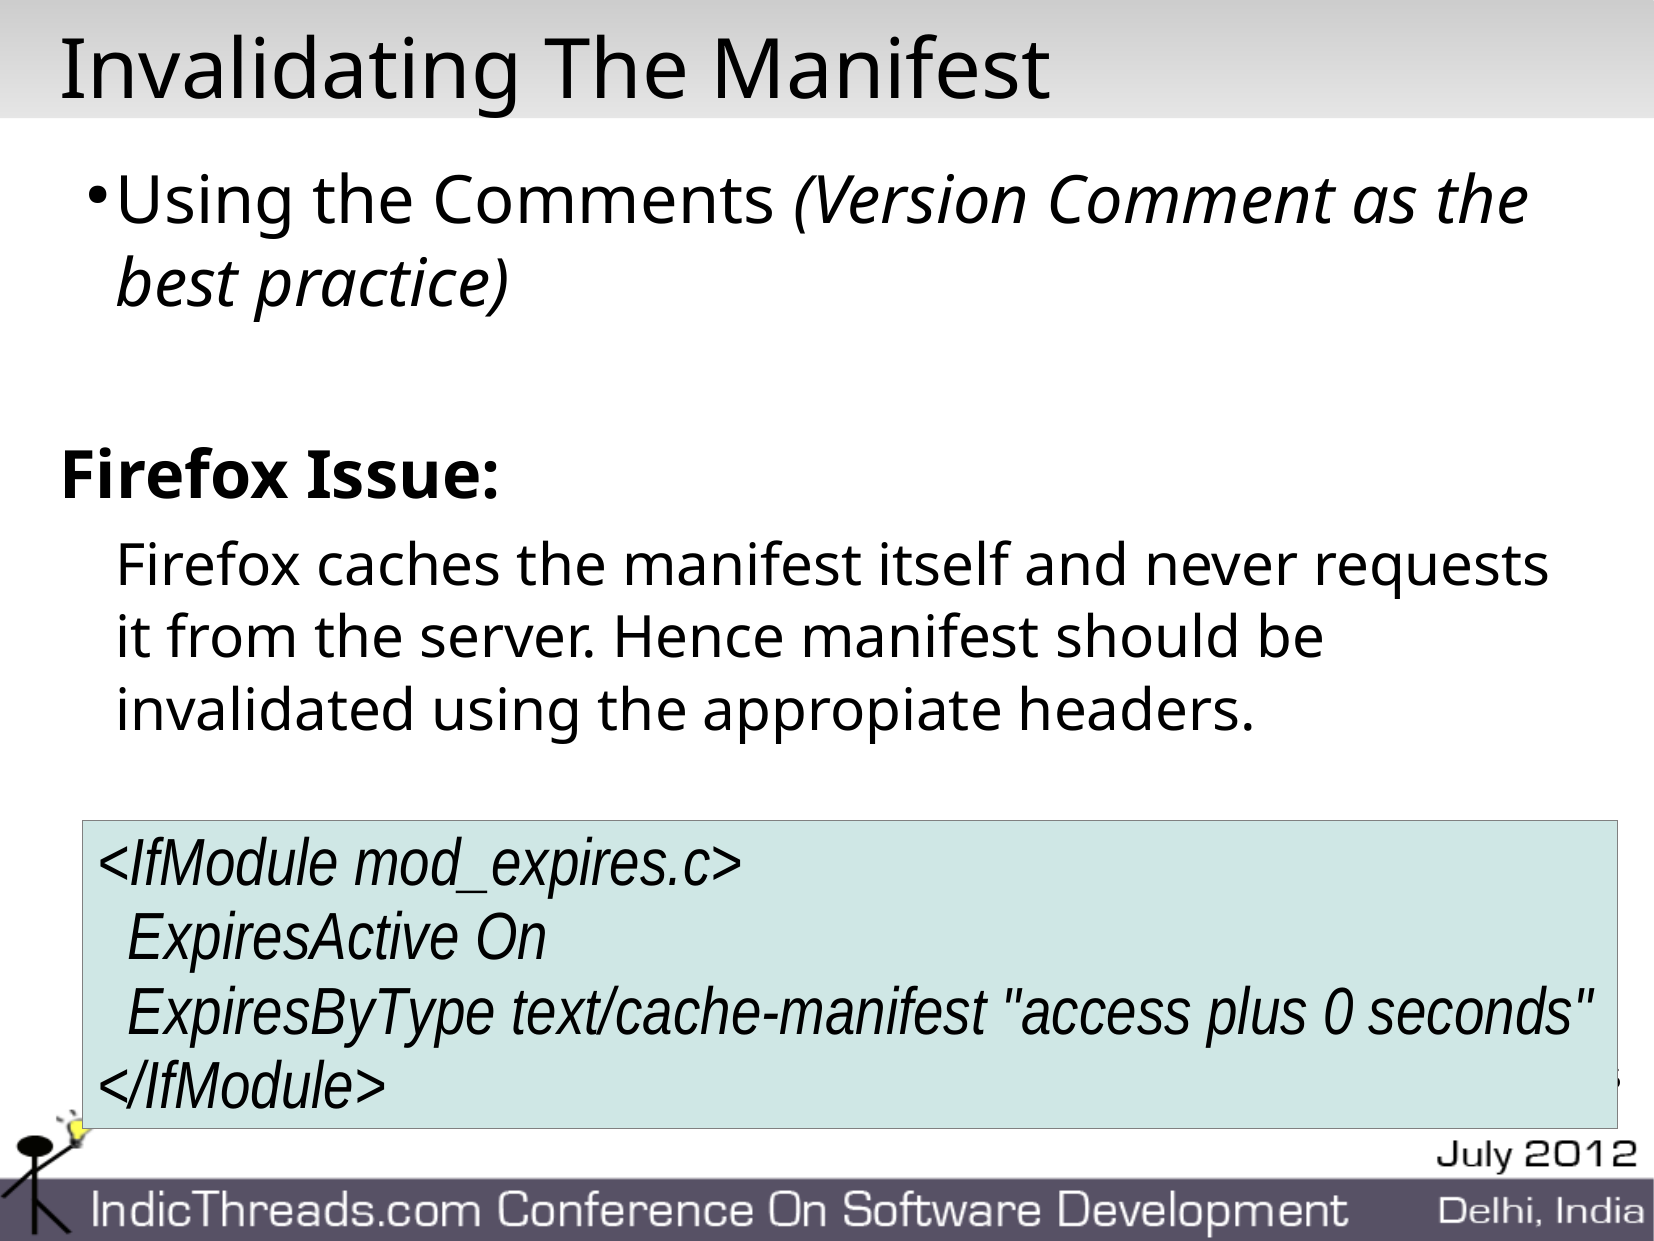

# Invalidating The Manifest
Using the Comments (Version Comment as the best practice)
Firefox Issue:
Firefox caches the manifest itself and never requests it from the server. Hence manifest should be invalidated using the appropiate headers.
<IfModule mod_expires.c>
 ExpiresActive On
 ExpiresByType text/cache-manifest "access plus 0 seconds"
</IfModule>
15